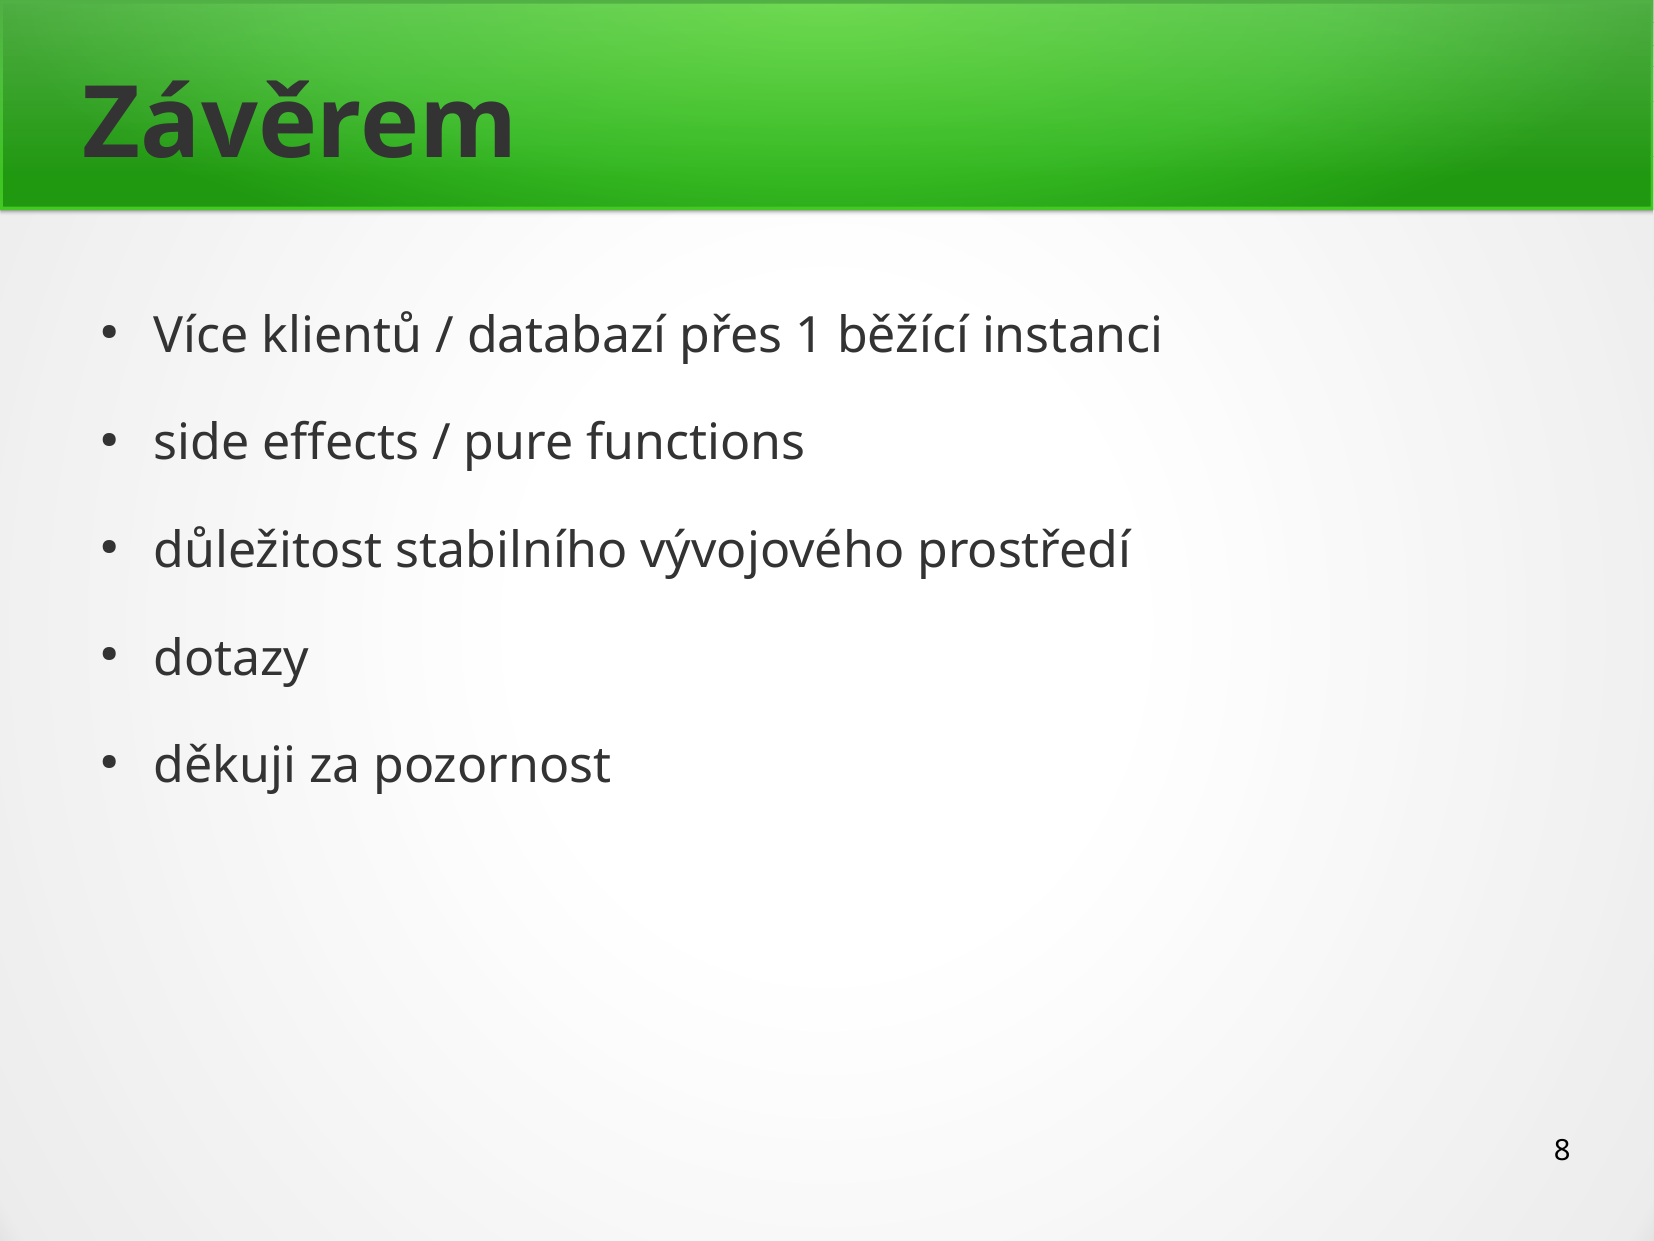

# Závěrem
Více klientů / databazí přes 1 běžící instanci
side effects / pure functions
důležitost stabilního vývojového prostředí
dotazy
děkuji za pozornost
8